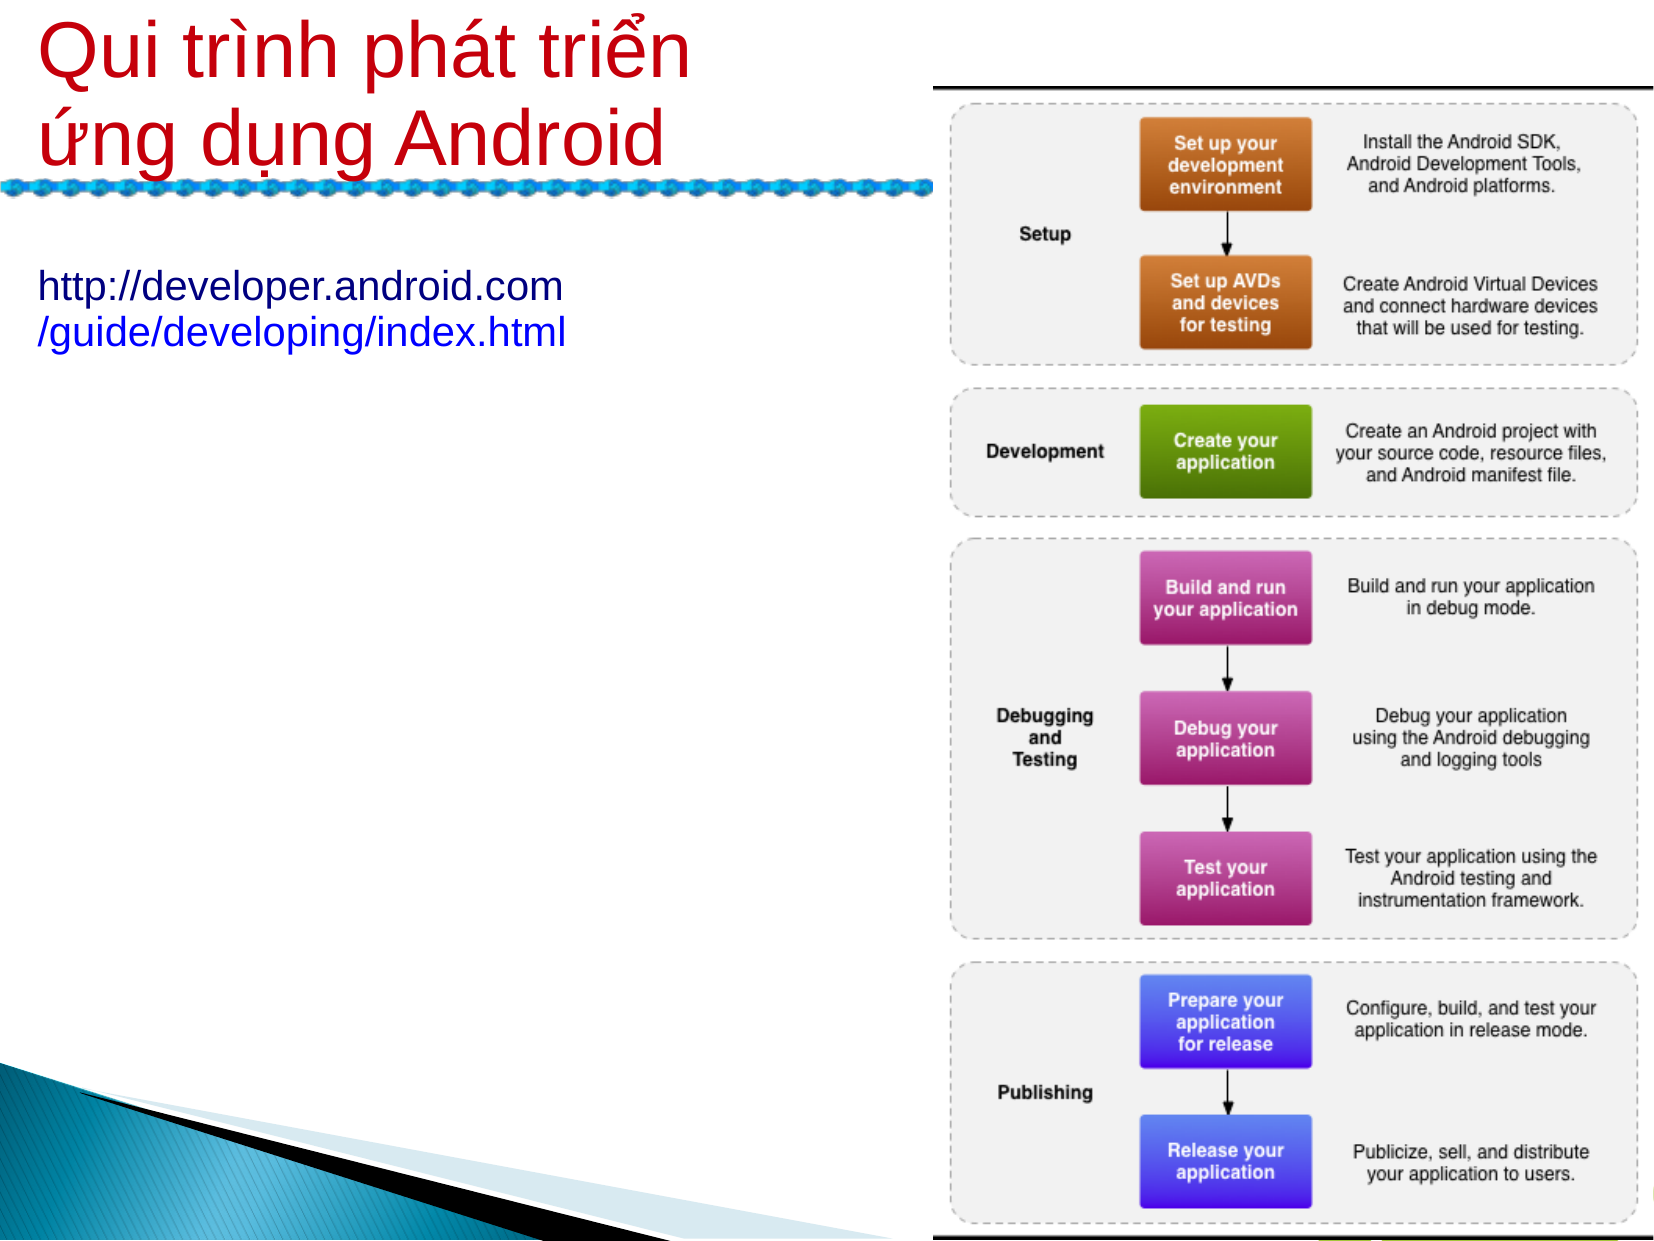

# Qui trình phát triển ứng dụng Android
http://developer.android.com
/guide/developing/index.html